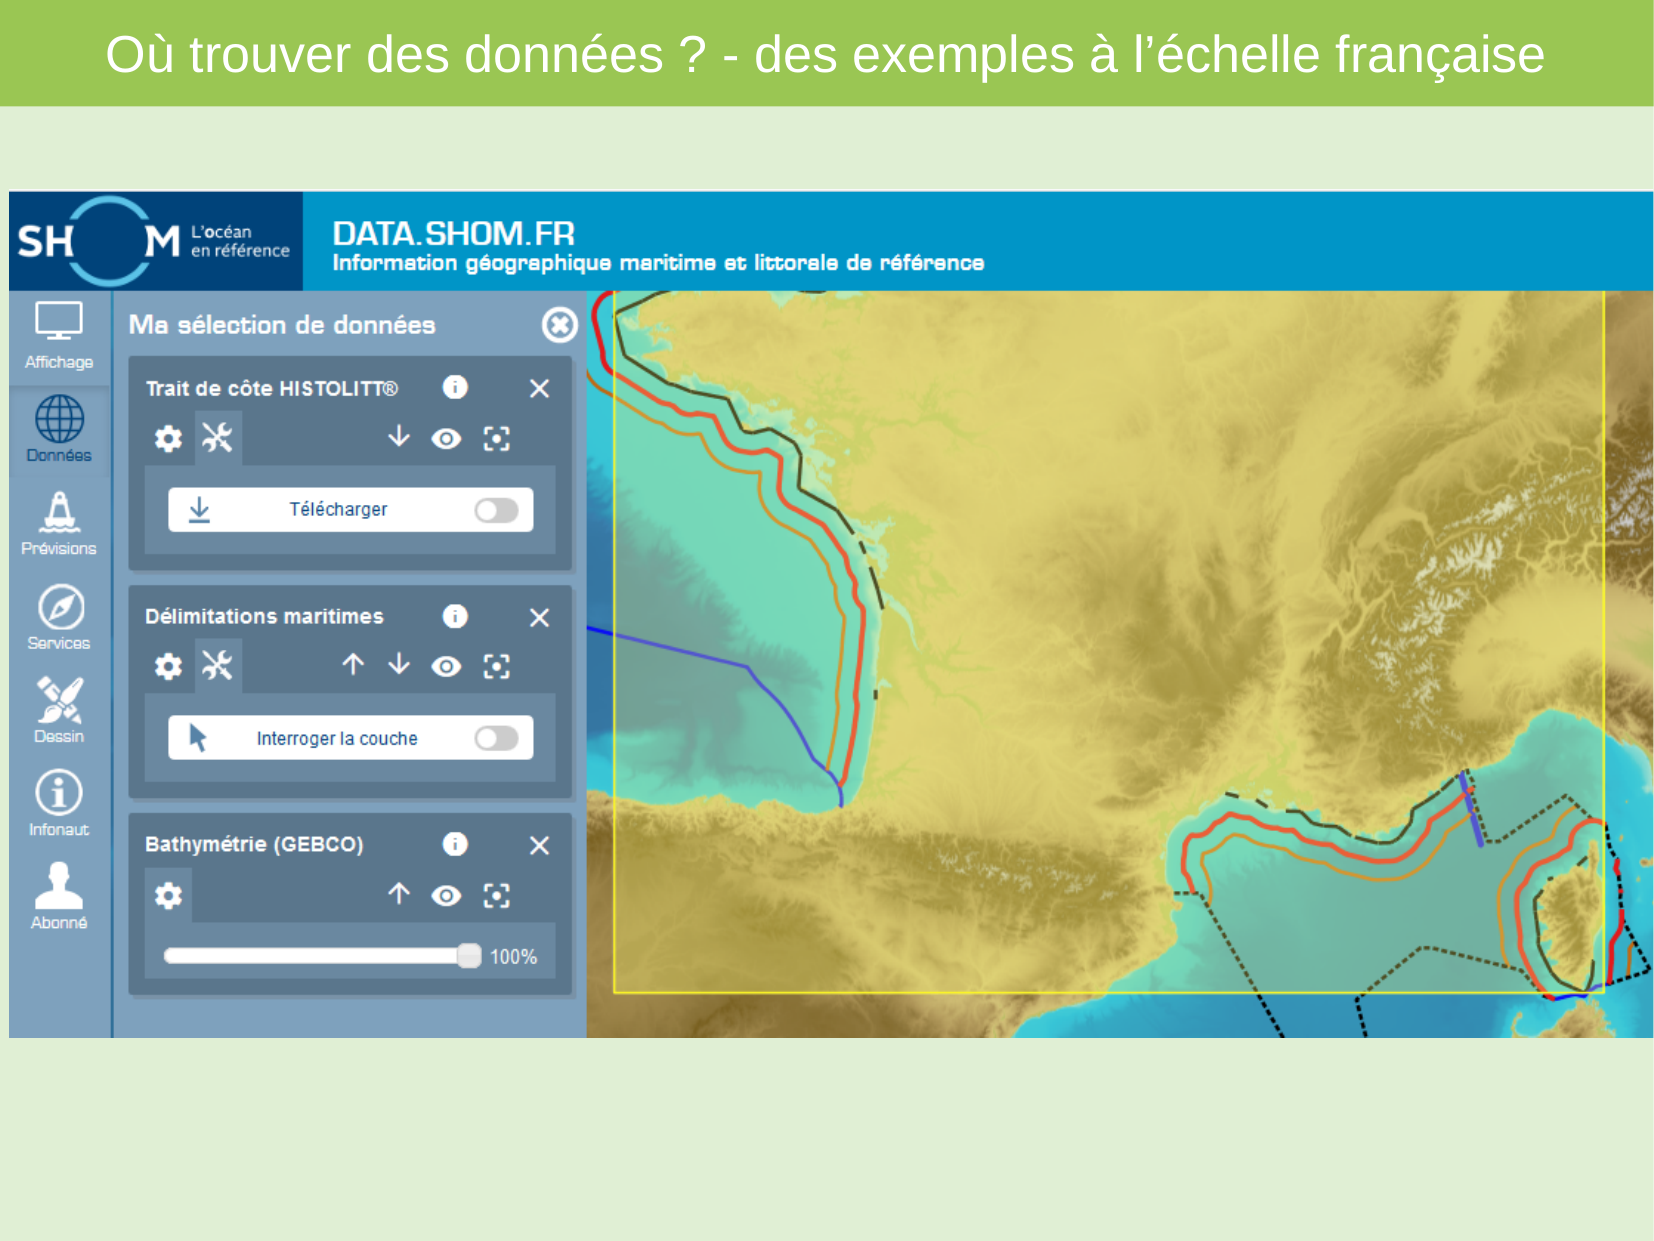

# Où trouver des données ? - des exemples à l’échelle française